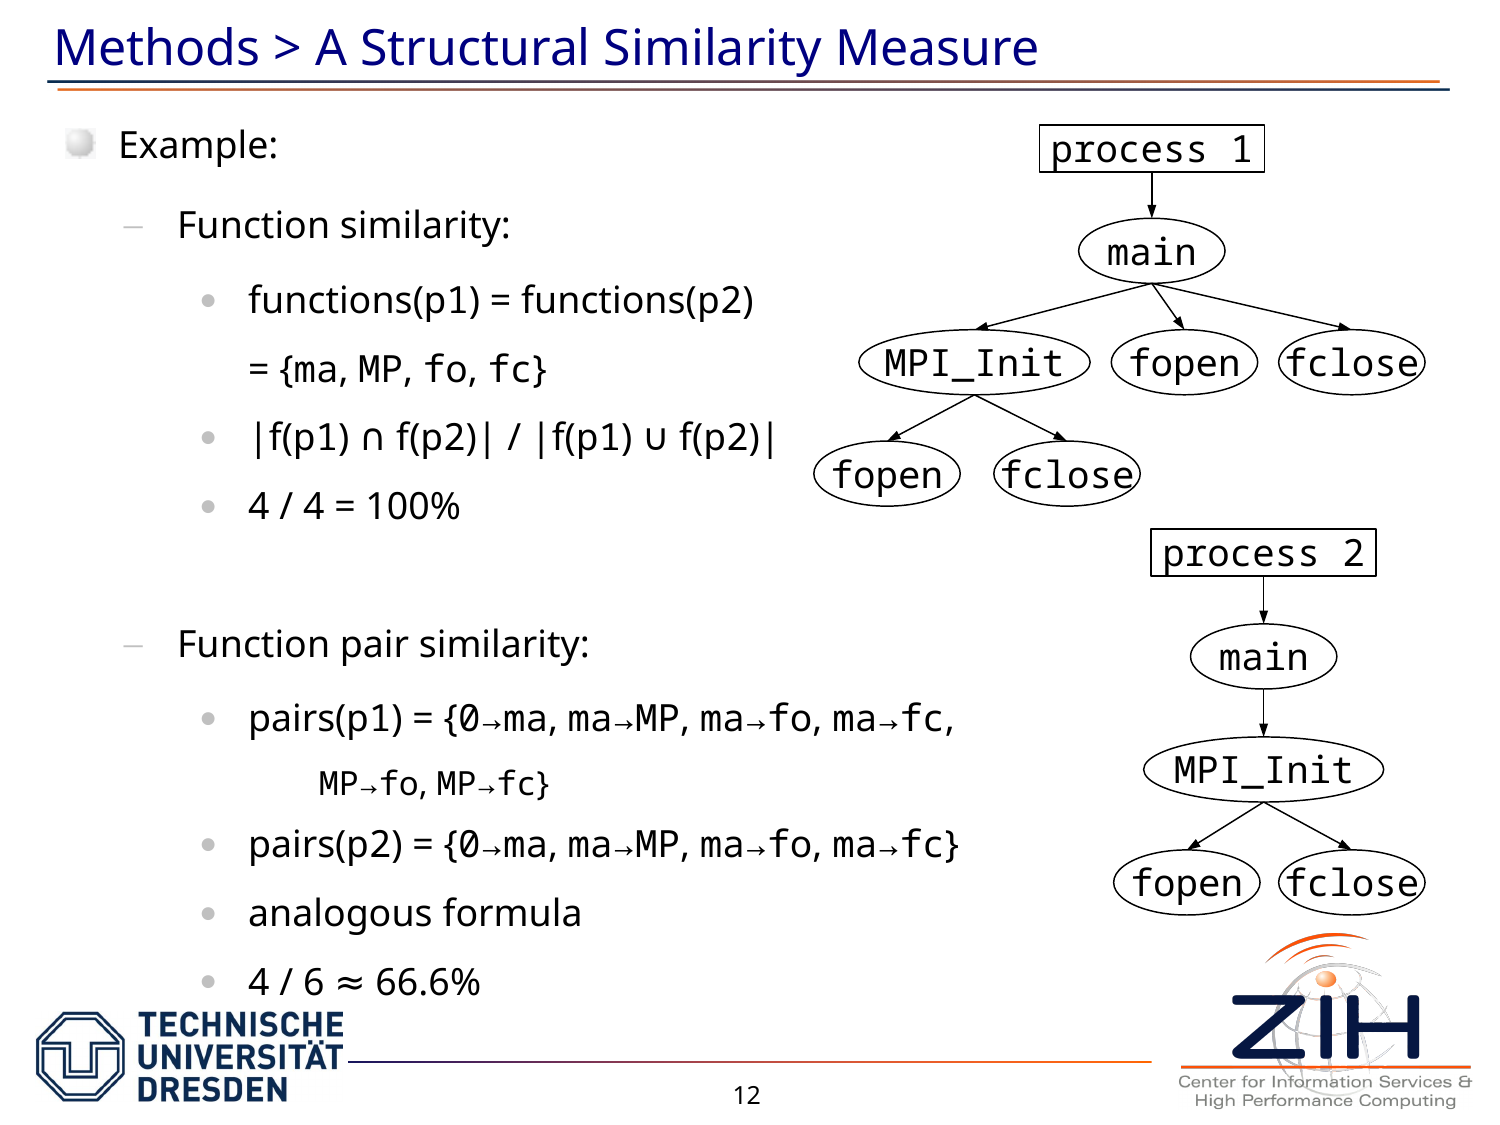

# Methods > A Structural Similarity Measure
Example:
Function similarity:
functions(p1) = functions(p2)
= {ma, MP, fo, fc}
|f(p1) ∩ f(p2)| / |f(p1) ∪ f(p2)|
4 / 4 = 100%
Function pair similarity:
pairs(p1) = {0→ma, ma→MP, ma→fo, ma→fc,
MP→fo, MP→fc}
pairs(p2) = {0→ma, ma→MP, ma→fo, ma→fc}
analogous formula
4 / 6 ≈ 66.6%
process 1
main
MPI_Init
fopen
fclose
fopen
fclose
process 2
main
MPI_Init
fopen
fclose
12